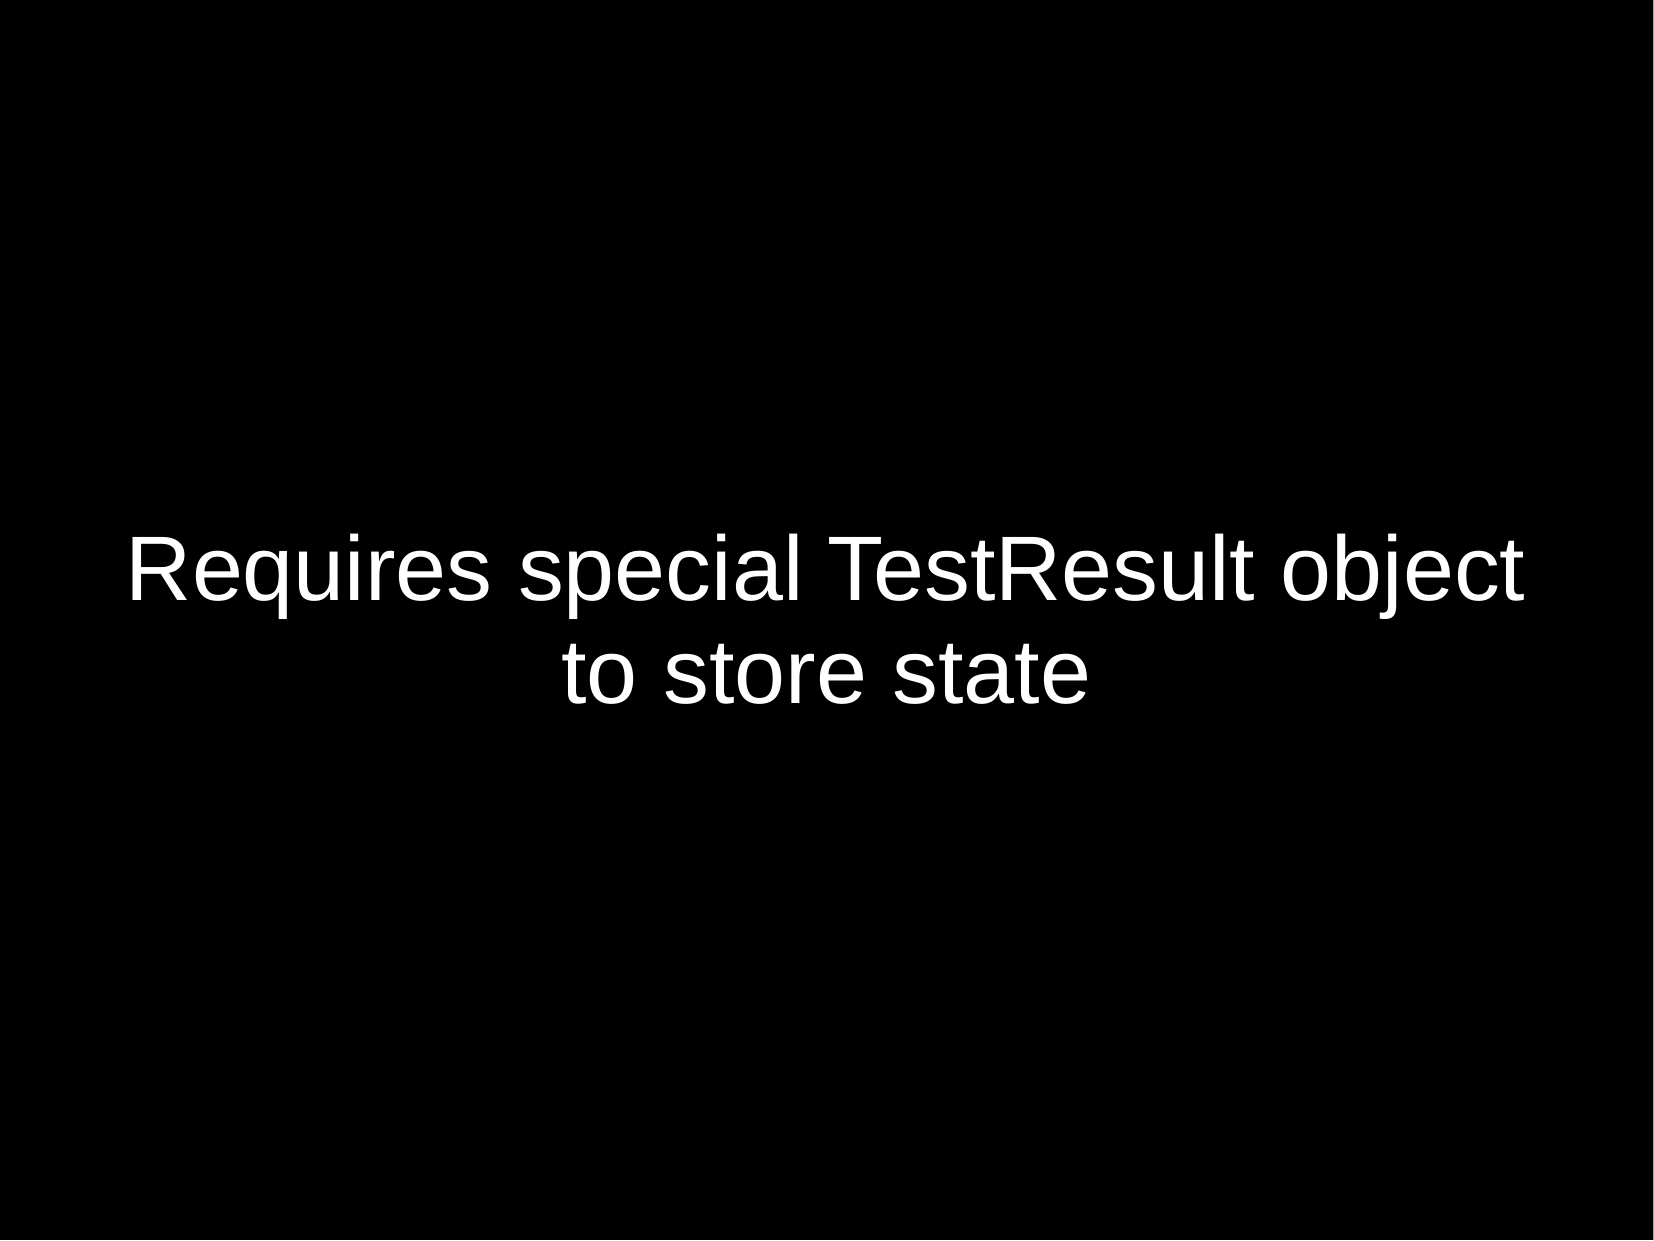

# Requires special TestResult object to store state